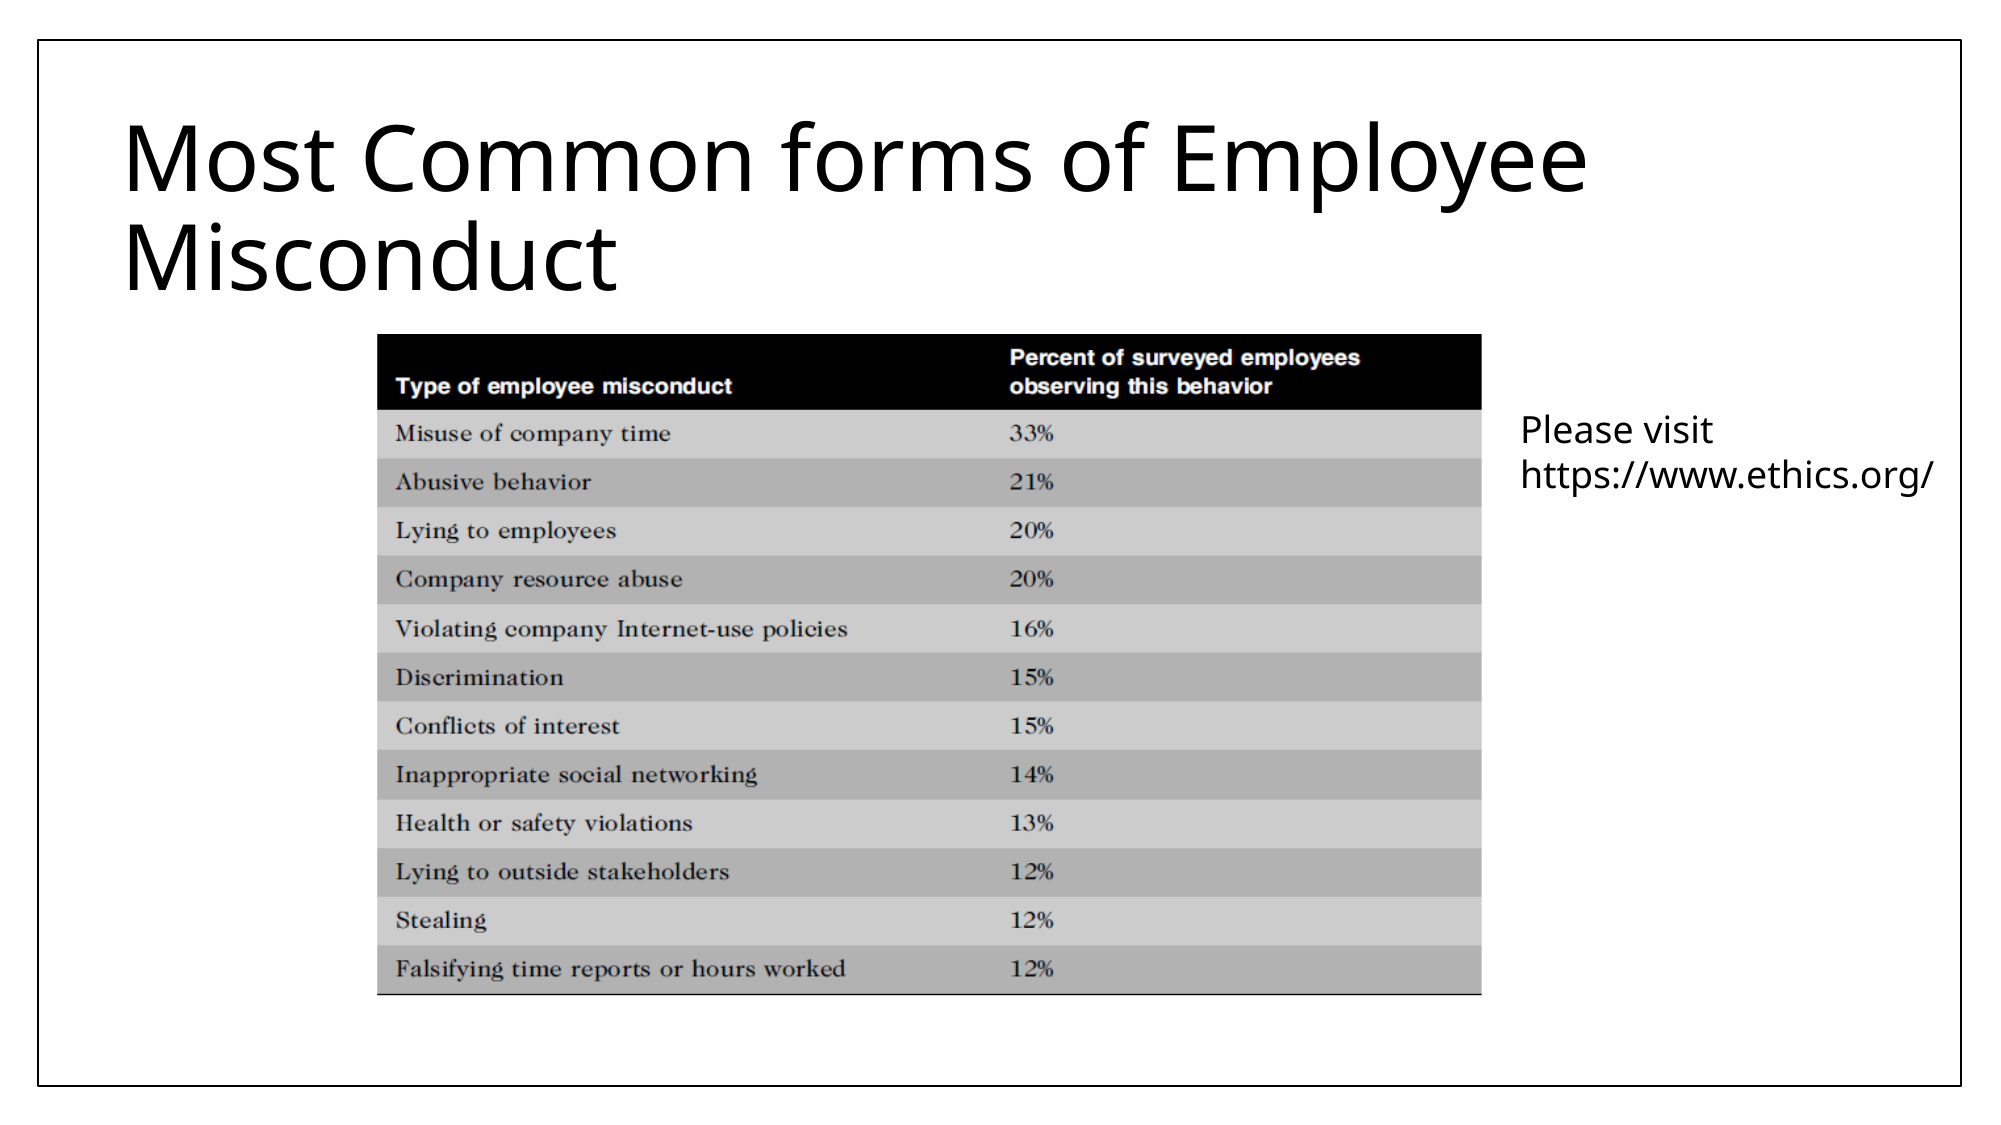

# Most Common forms of Employee Misconduct
Please visit
https://www.ethics.org/